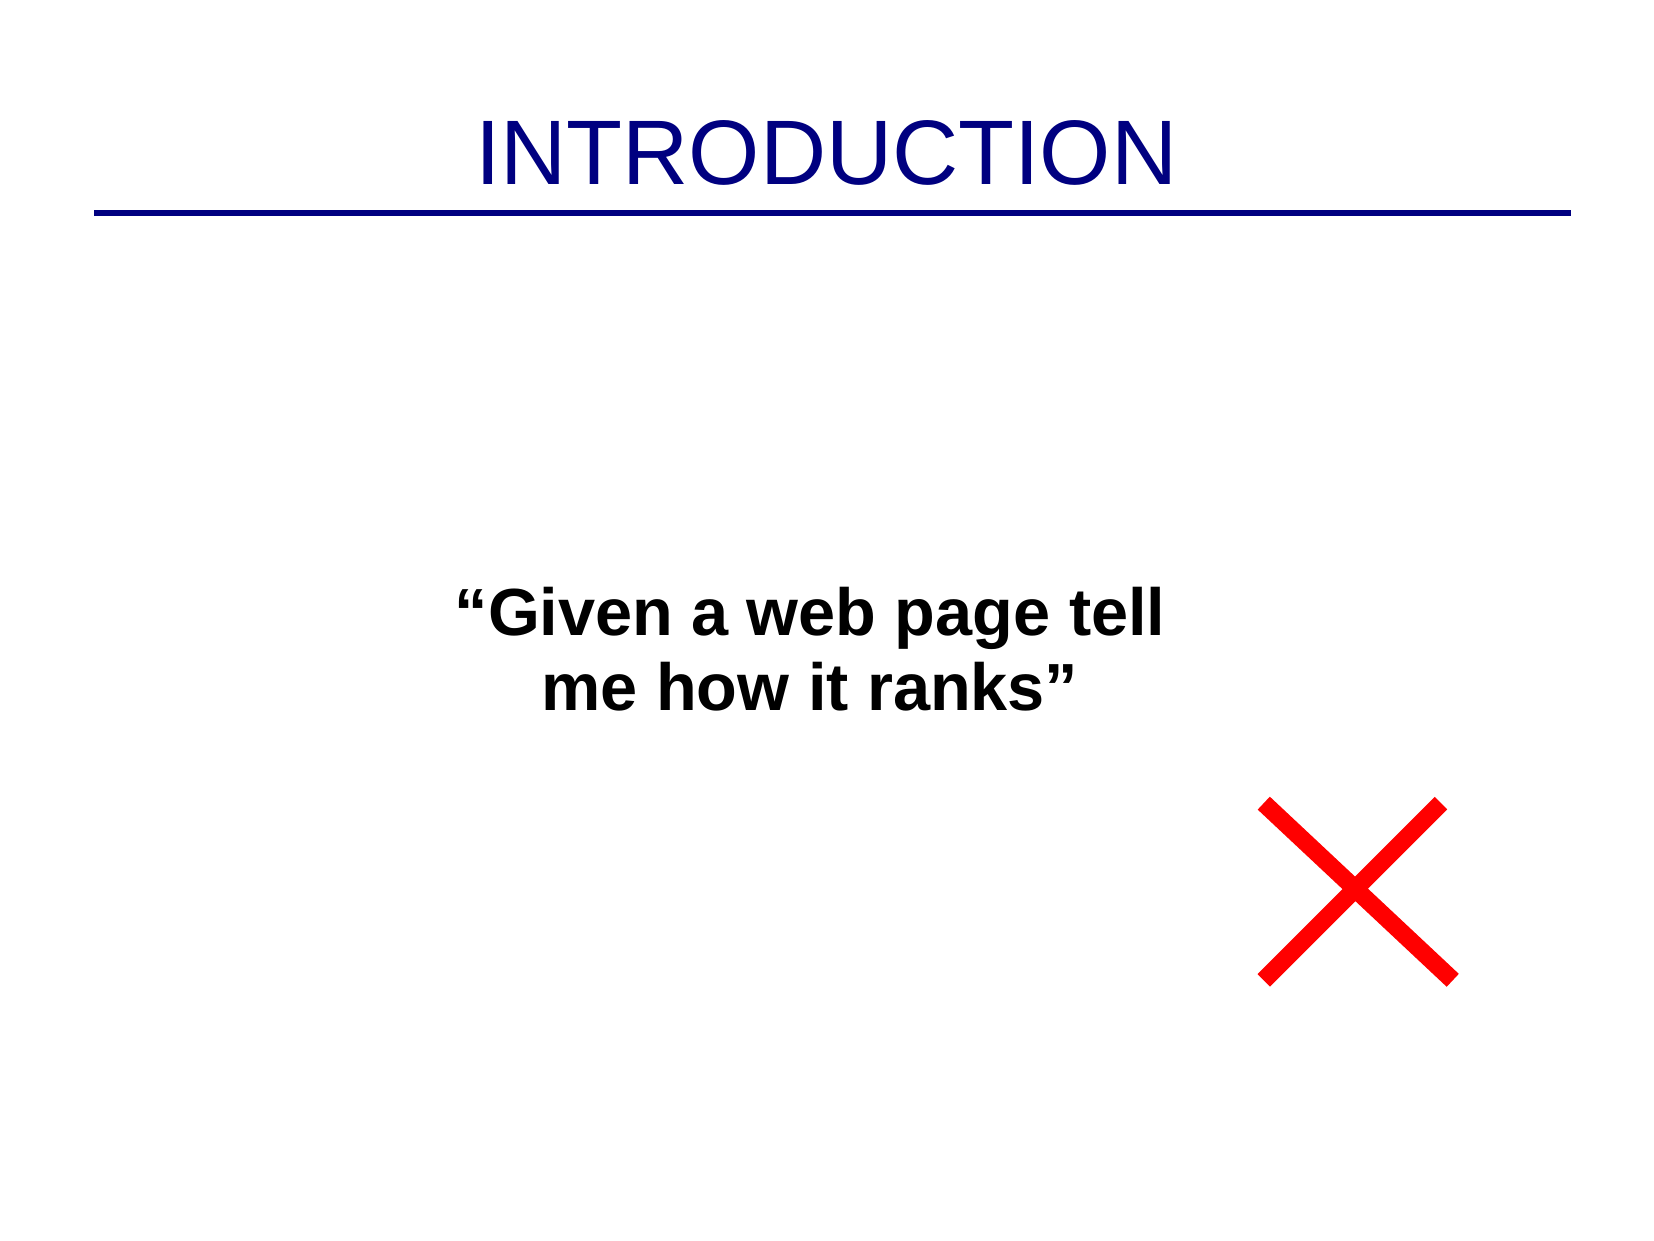

# INTRODUCTION
“Given a web page tell
me how it ranks”